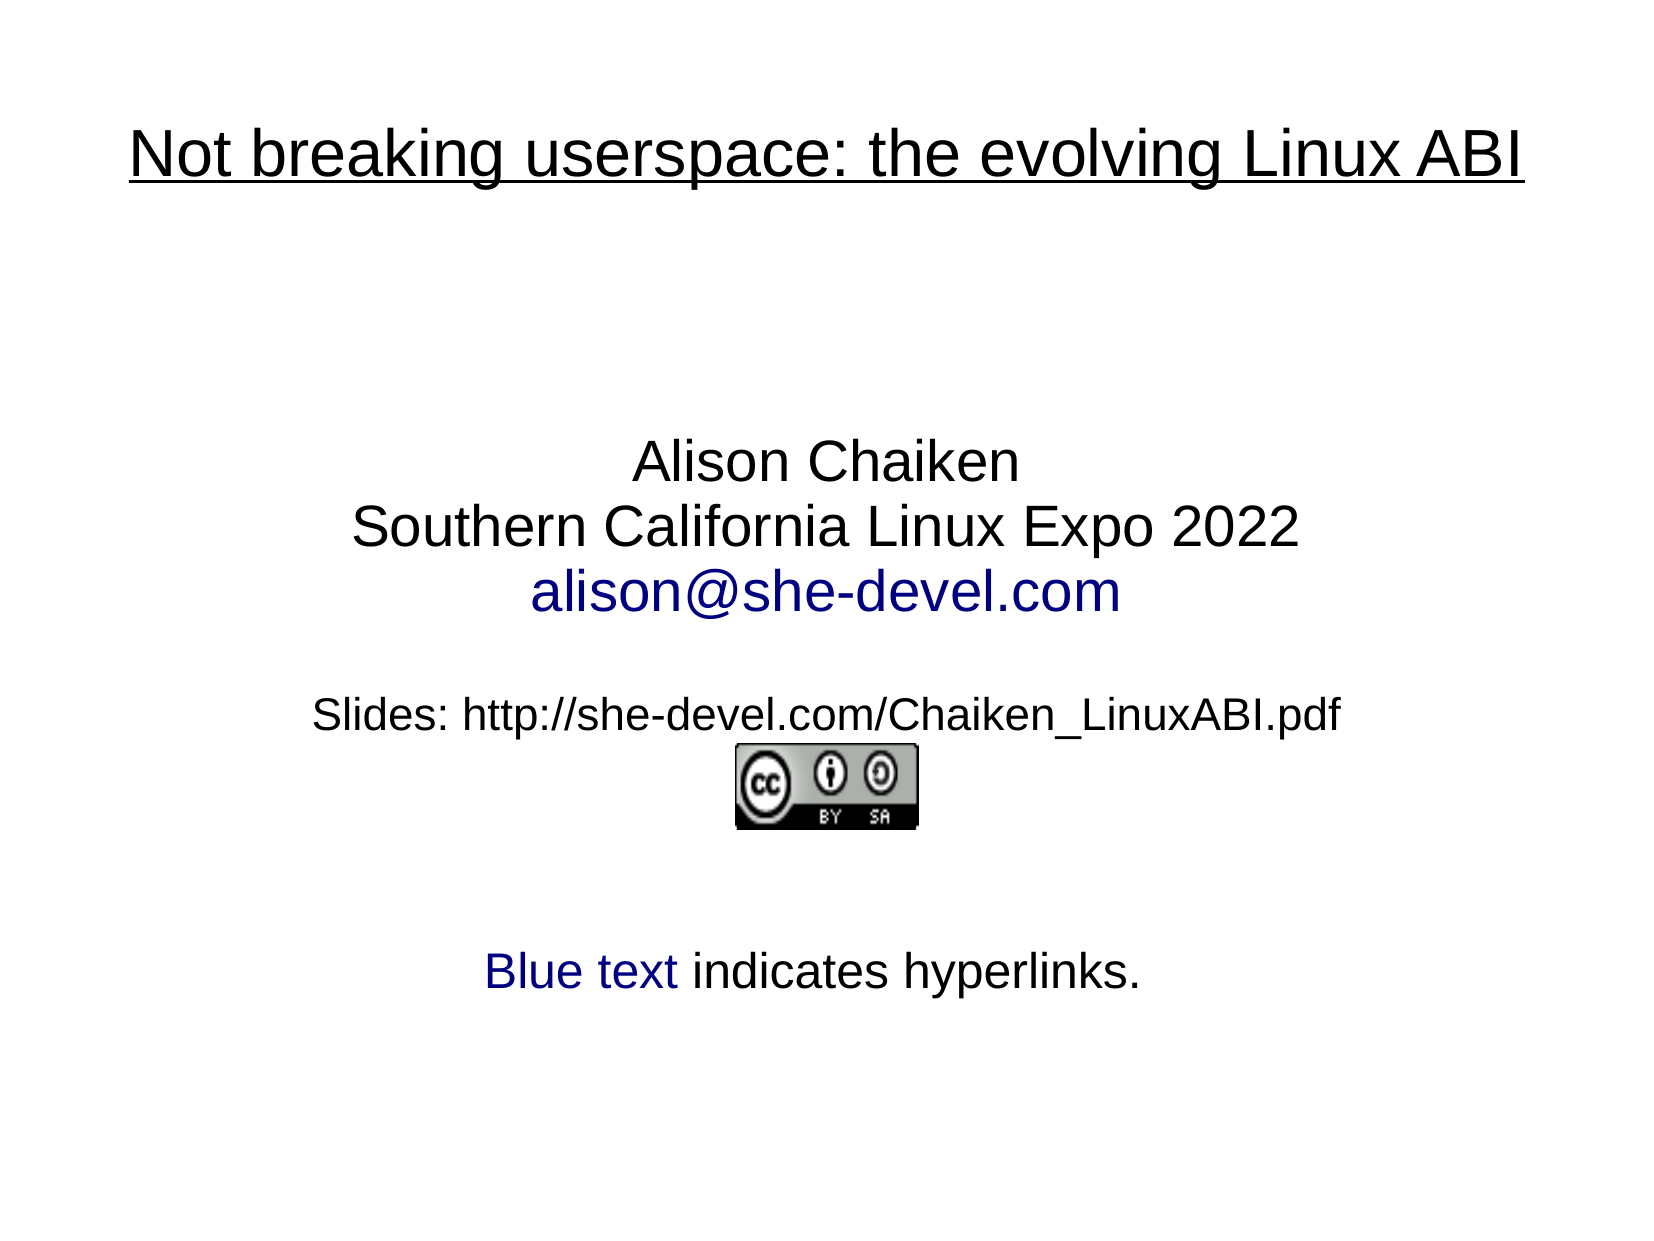

# Not breaking userspace: the evolving Linux ABI
Alison Chaiken
Southern California Linux Expo 2022
alison@she-devel.com
Slides: http://she-devel.com/Chaiken_LinuxABI.pdf
Blue text indicates hyperlinks.